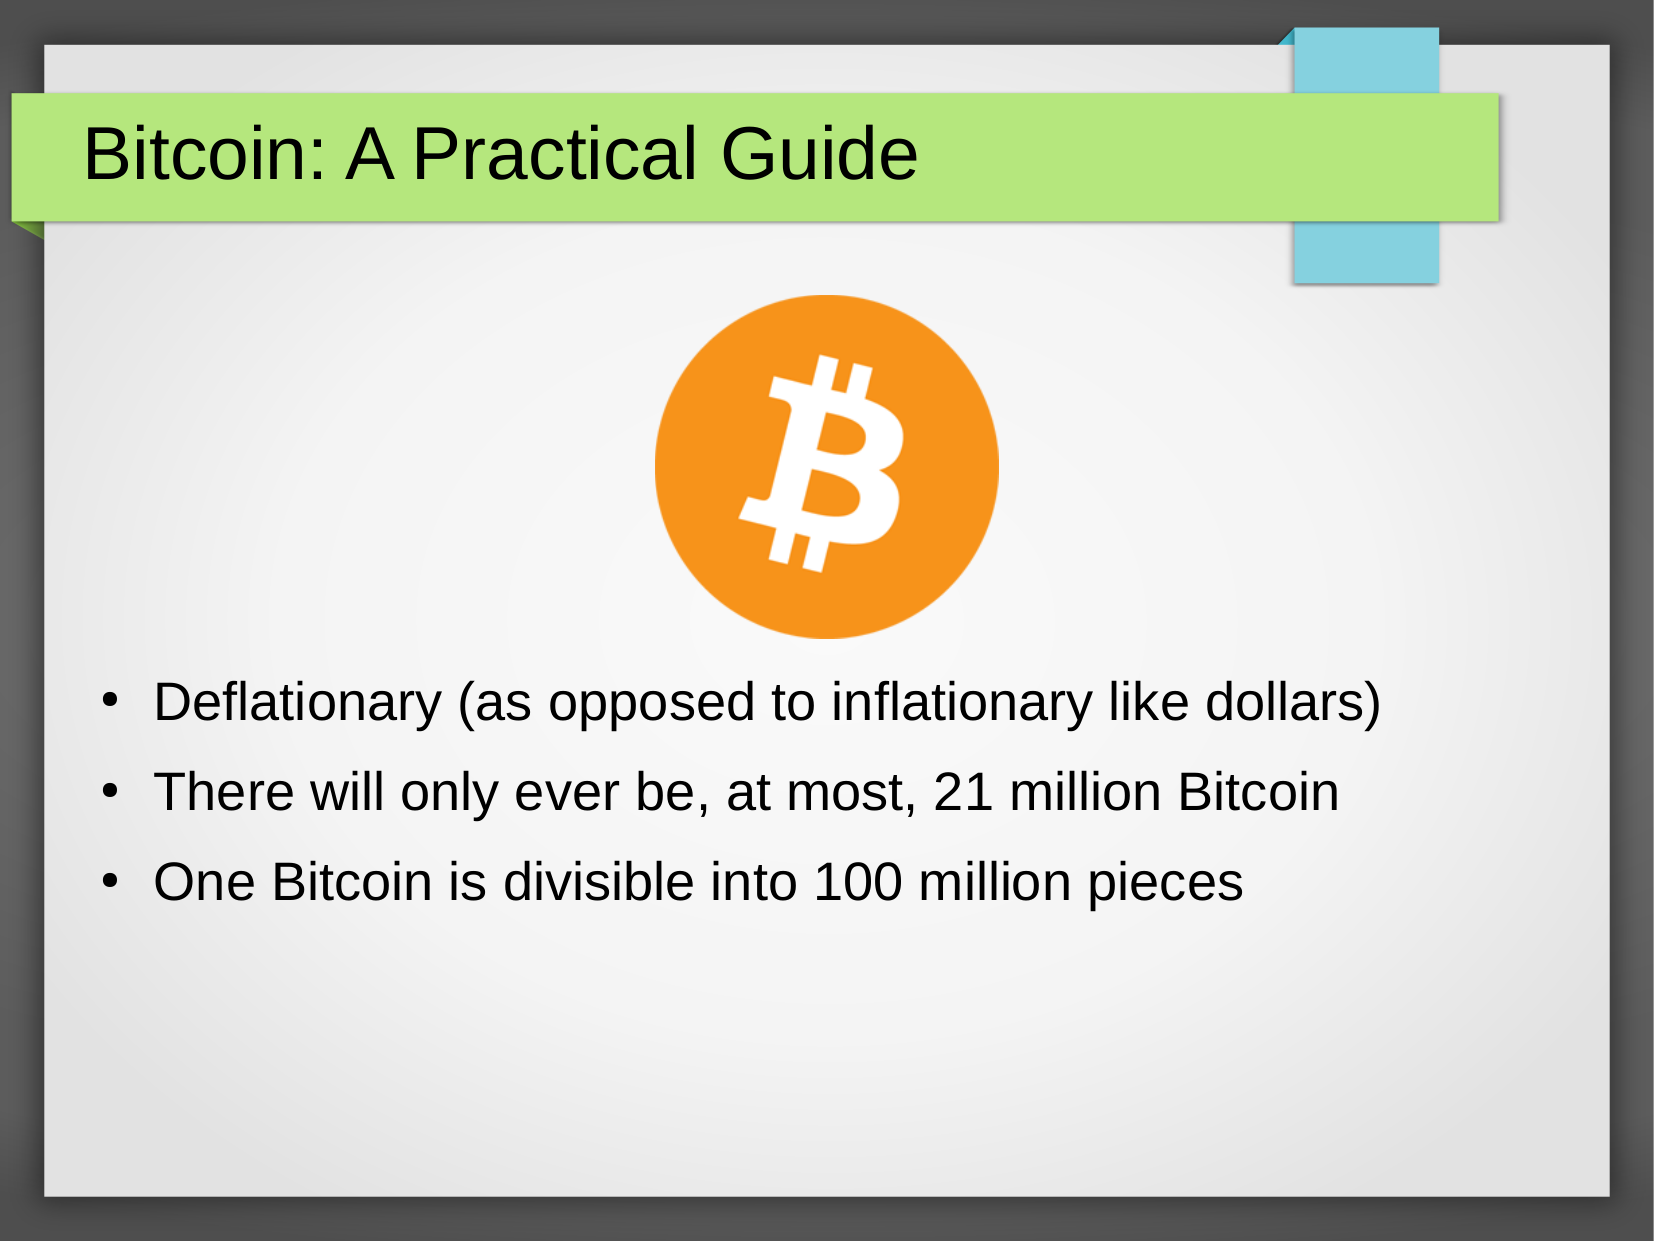

# Bitcoin: A Practical Guide
Deflationary (as opposed to inflationary like dollars)
There will only ever be, at most, 21 million Bitcoin
One Bitcoin is divisible into 100 million pieces